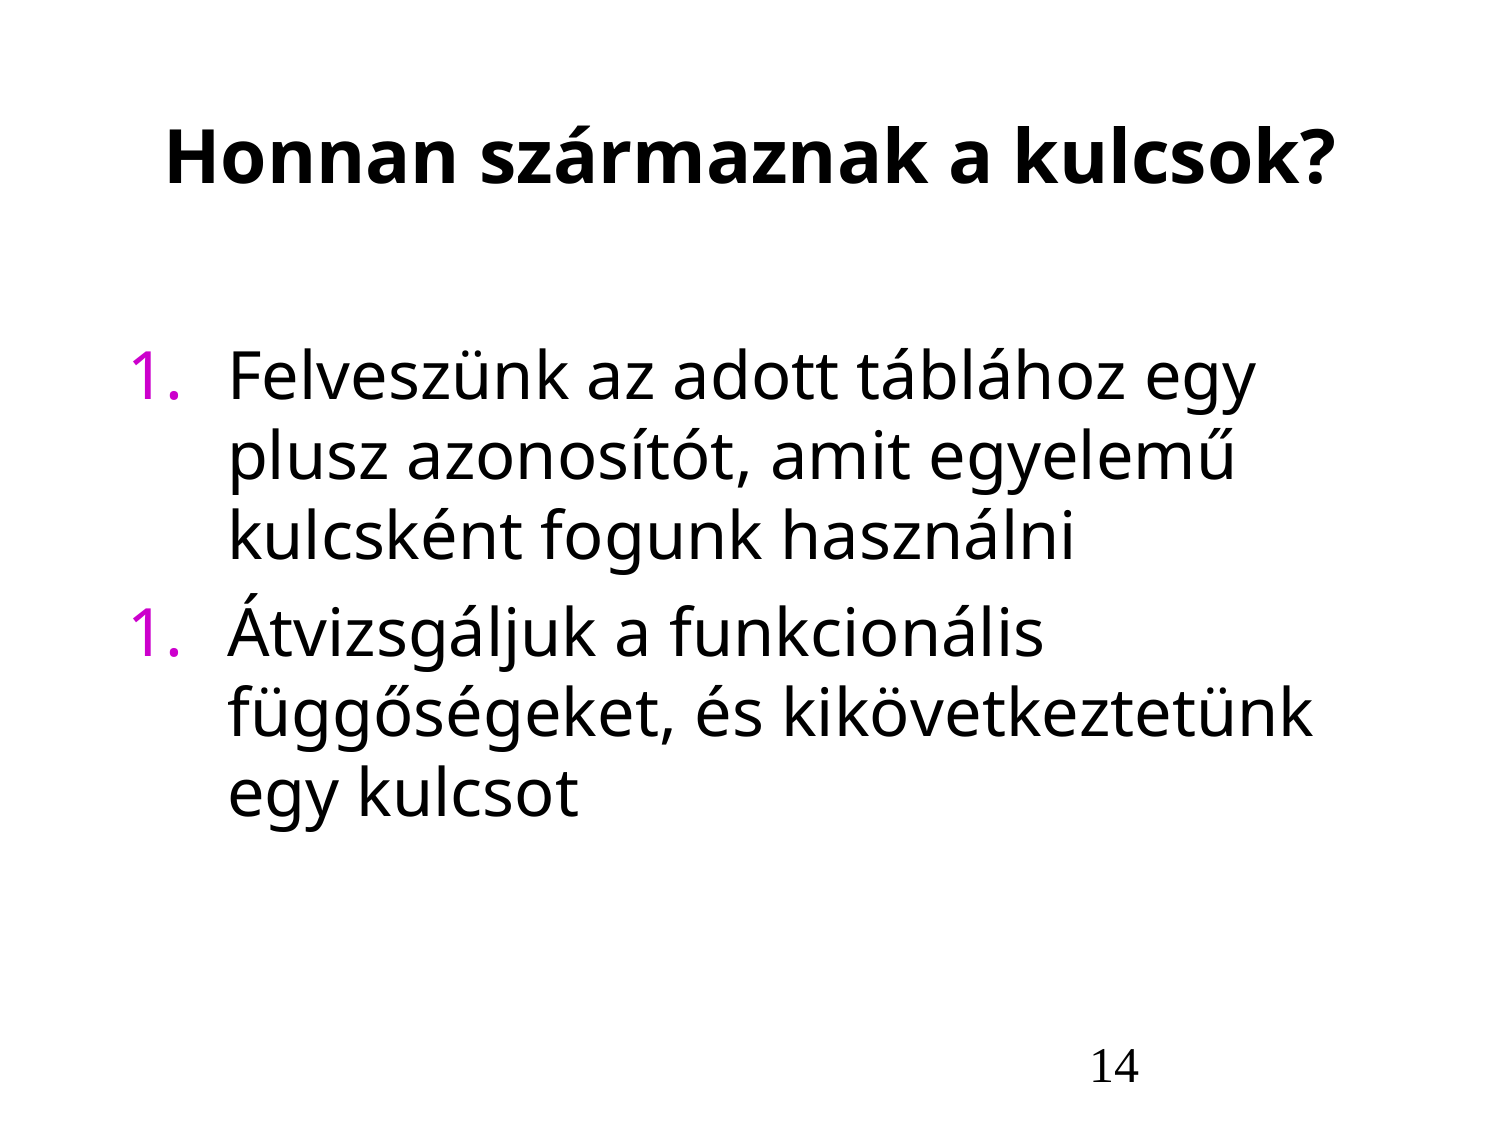

# Honnan származnak a kulcsok?
Felveszünk az adott táblához egy plusz azonosítót, amit egyelemű kulcsként fogunk használni
Átvizsgáljuk a funkcionális függőségeket, és kikövetkeztetünk egy kulcsot
14